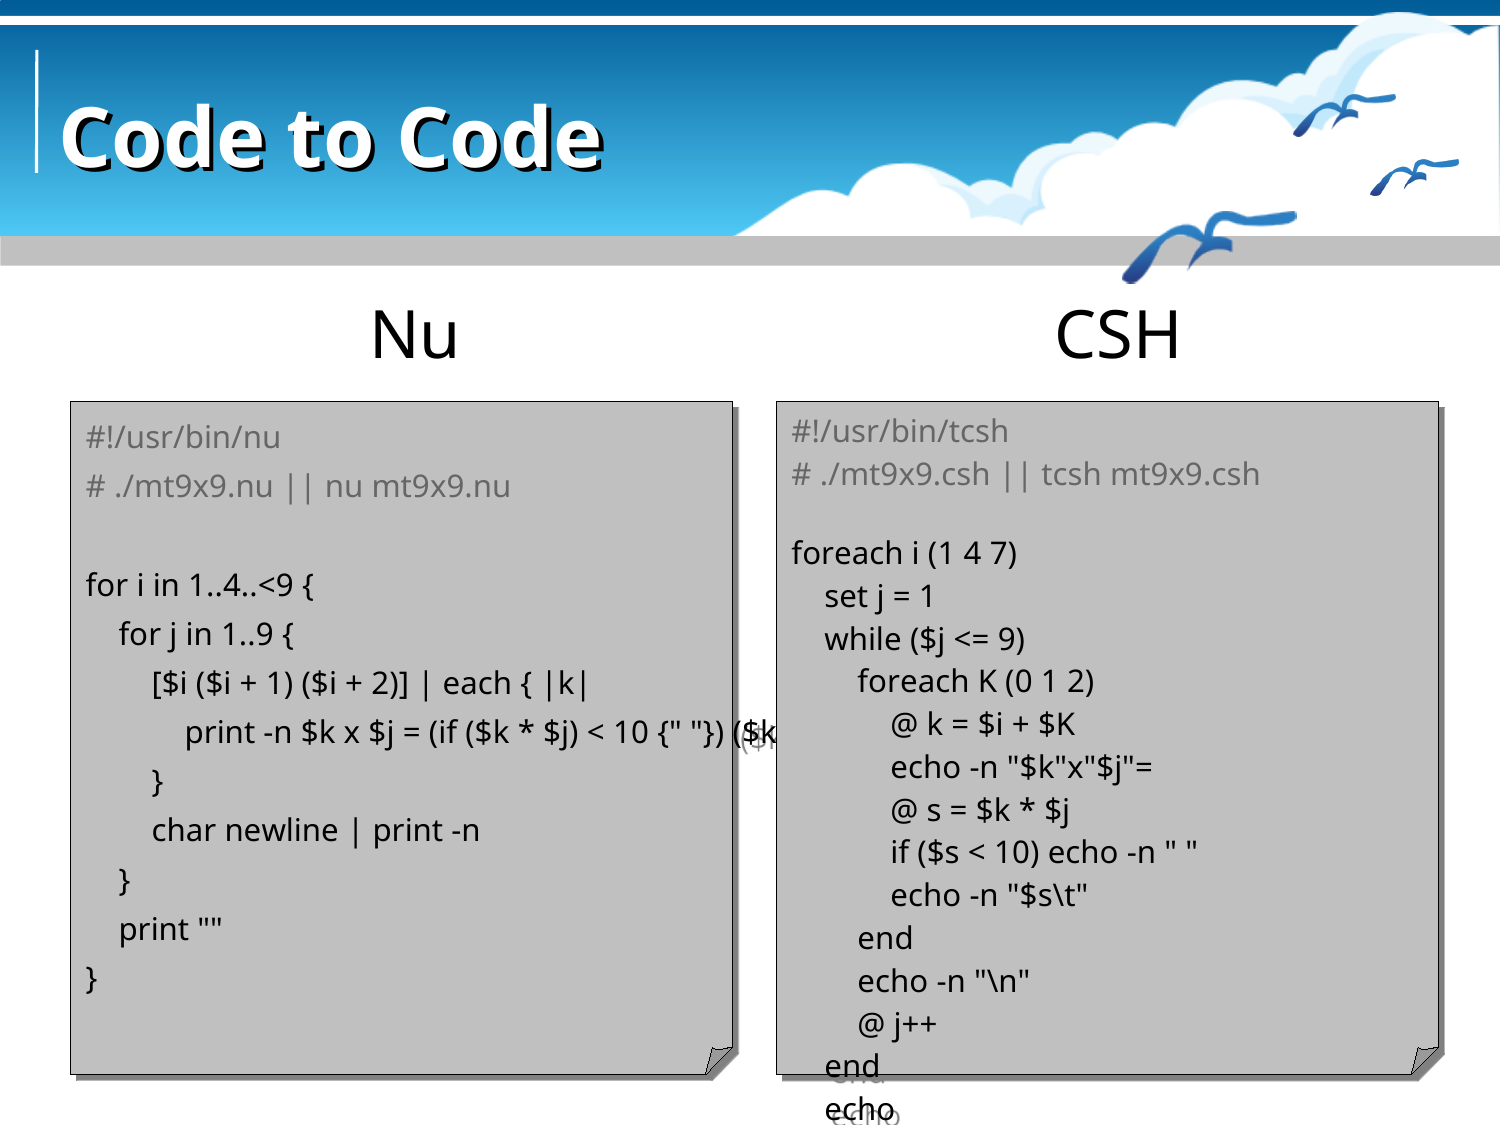

# Code to Code
Nu
CSH
#!/usr/bin/nu
# ./mt9x9.nu || nu mt9x9.nu
for i in 1..4..<9 {
 for j in 1..9 {
 [$i ($i + 1) ($i + 2)] | each { |k|
 print -n $k x $j = (if ($k * $j) < 10 {" "}) ($k * $j) "\t"
 }
 char newline | print -n
 }
 print ""
}
#!/usr/bin/tcsh
# ./mt9x9.csh || tcsh mt9x9.csh
foreach i (1 4 7)
 set j = 1
 while ($j <= 9)
 foreach K (0 1 2)
 @ k = $i + $K
 echo -n "$k"x"$j"=
 @ s = $k * $j
 if ($s < 10) echo -n " "
 echo -n "$s\t"
 end
 echo -n "\n"
 @ j++
 end
 echo
end